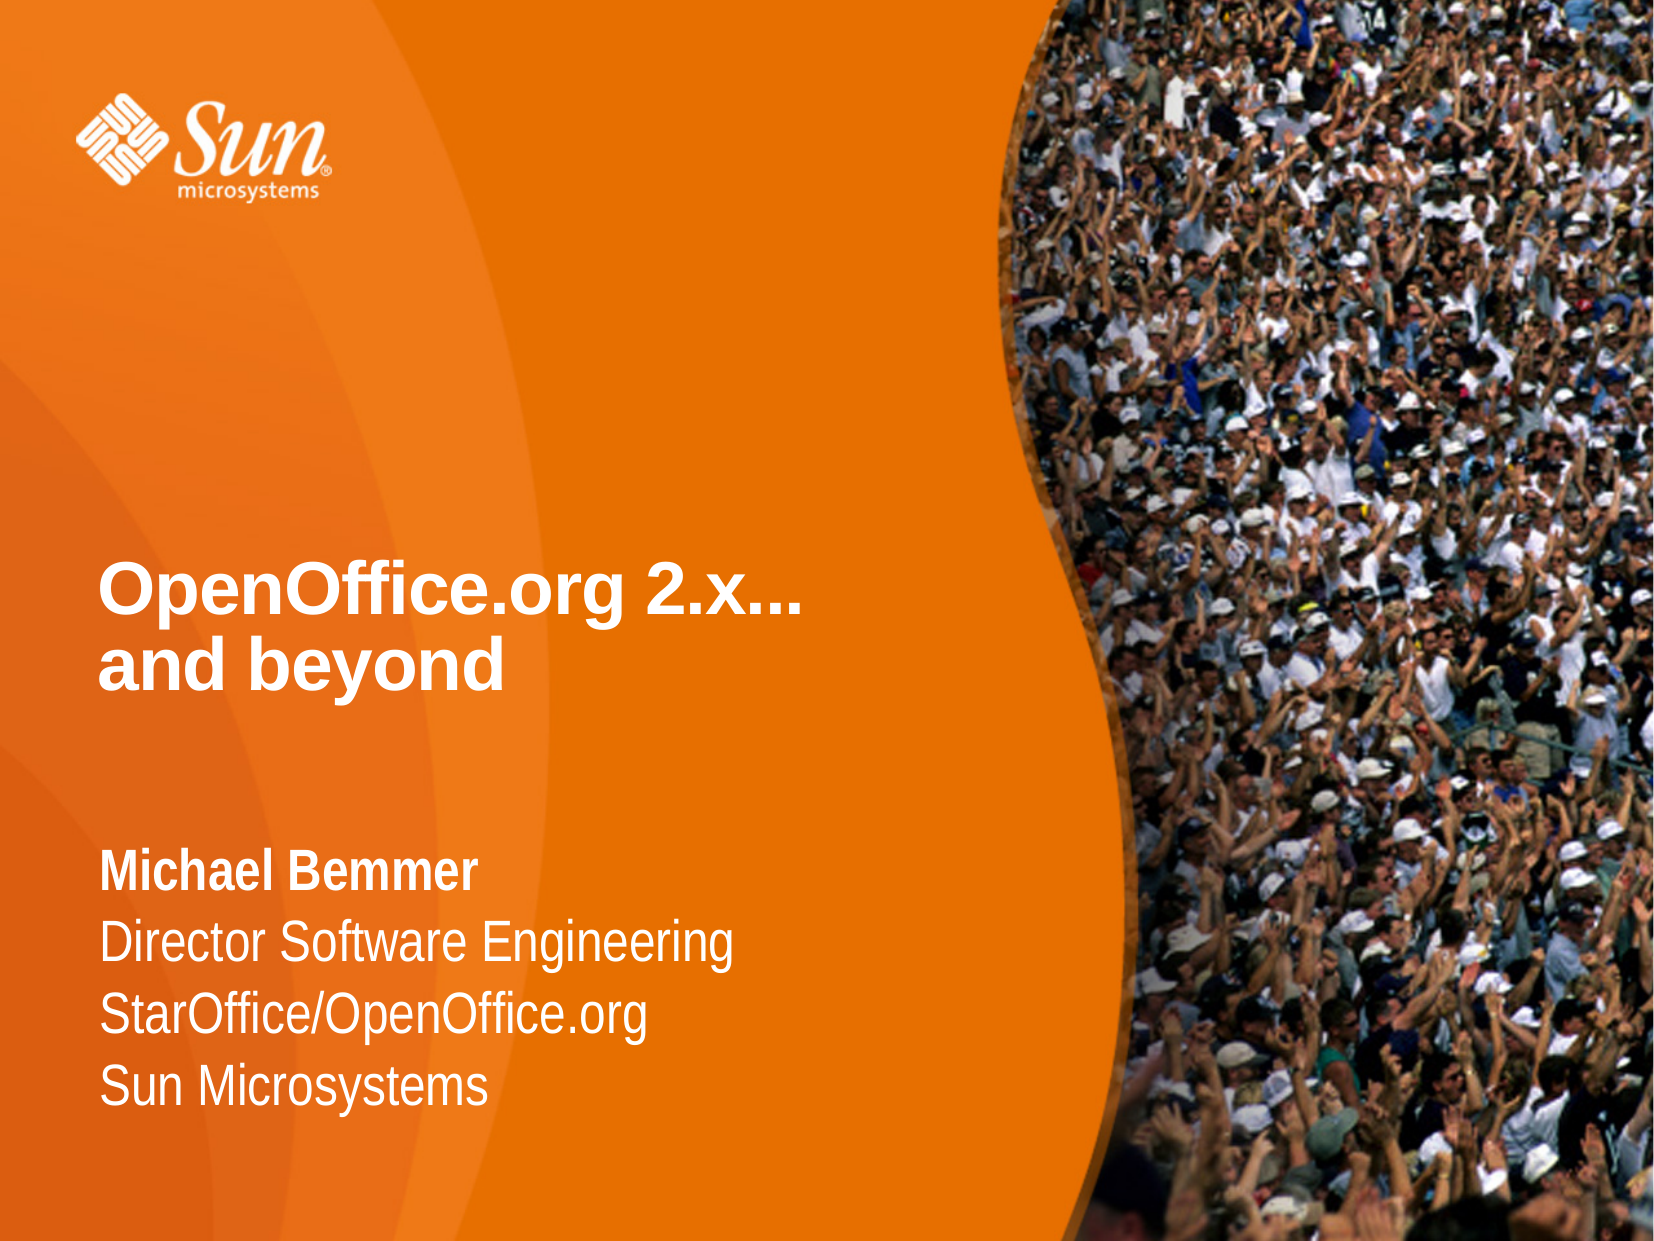

# OpenOffice.org 2.x... and beyond
Michael Bemmer
Director Software Engineering
StarOffice/OpenOffice.org
Sun Microsystems